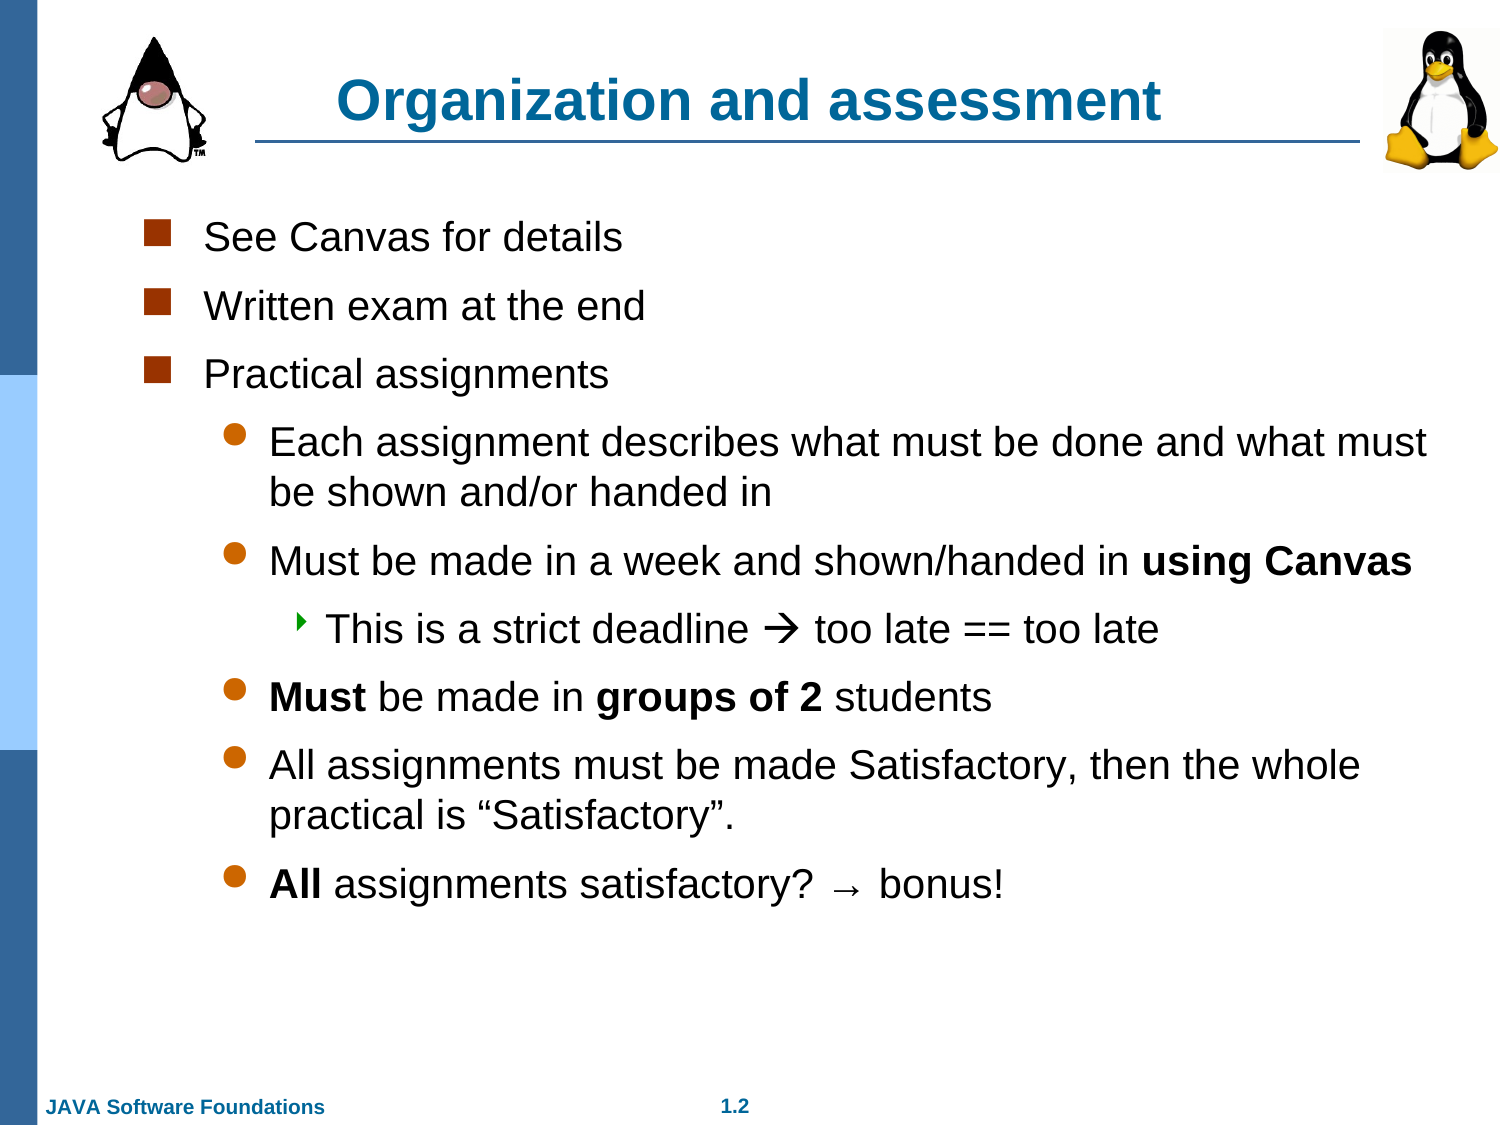

# Organization and assessment
See Canvas for details
Written exam at the end
Practical assignments
Each assignment describes what must be done and what must be shown and/or handed in
Must be made in a week and shown/handed in using Canvas
This is a strict deadline  too late == too late
Must be made in groups of 2 students
All assignments must be made Satisfactory, then the whole practical is “Satisfactory”.
All assignments satisfactory? → bonus!